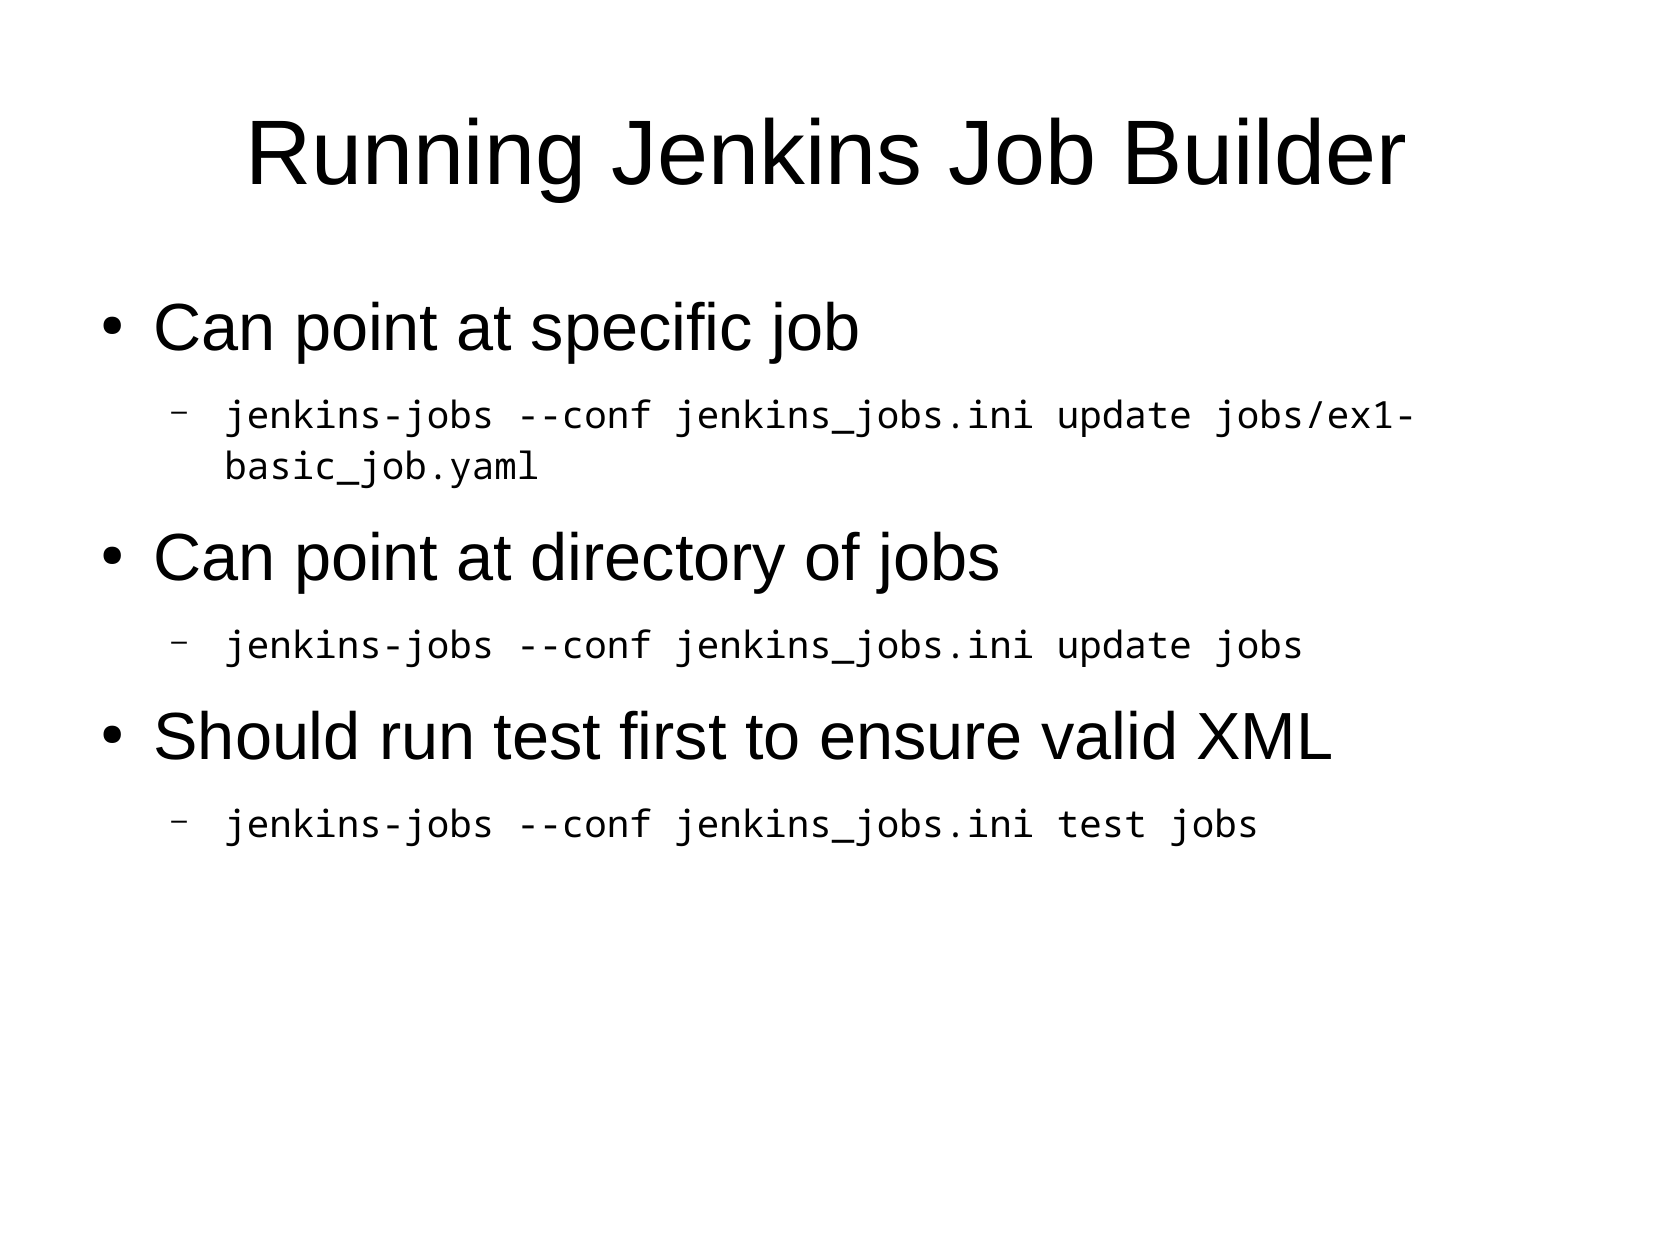

# Running Jenkins Job Builder
Can point at specific job
jenkins-jobs --conf jenkins_jobs.ini update jobs/ex1-basic_job.yaml
Can point at directory of jobs
jenkins-jobs --conf jenkins_jobs.ini update jobs
Should run test first to ensure valid XML
jenkins-jobs --conf jenkins_jobs.ini test jobs